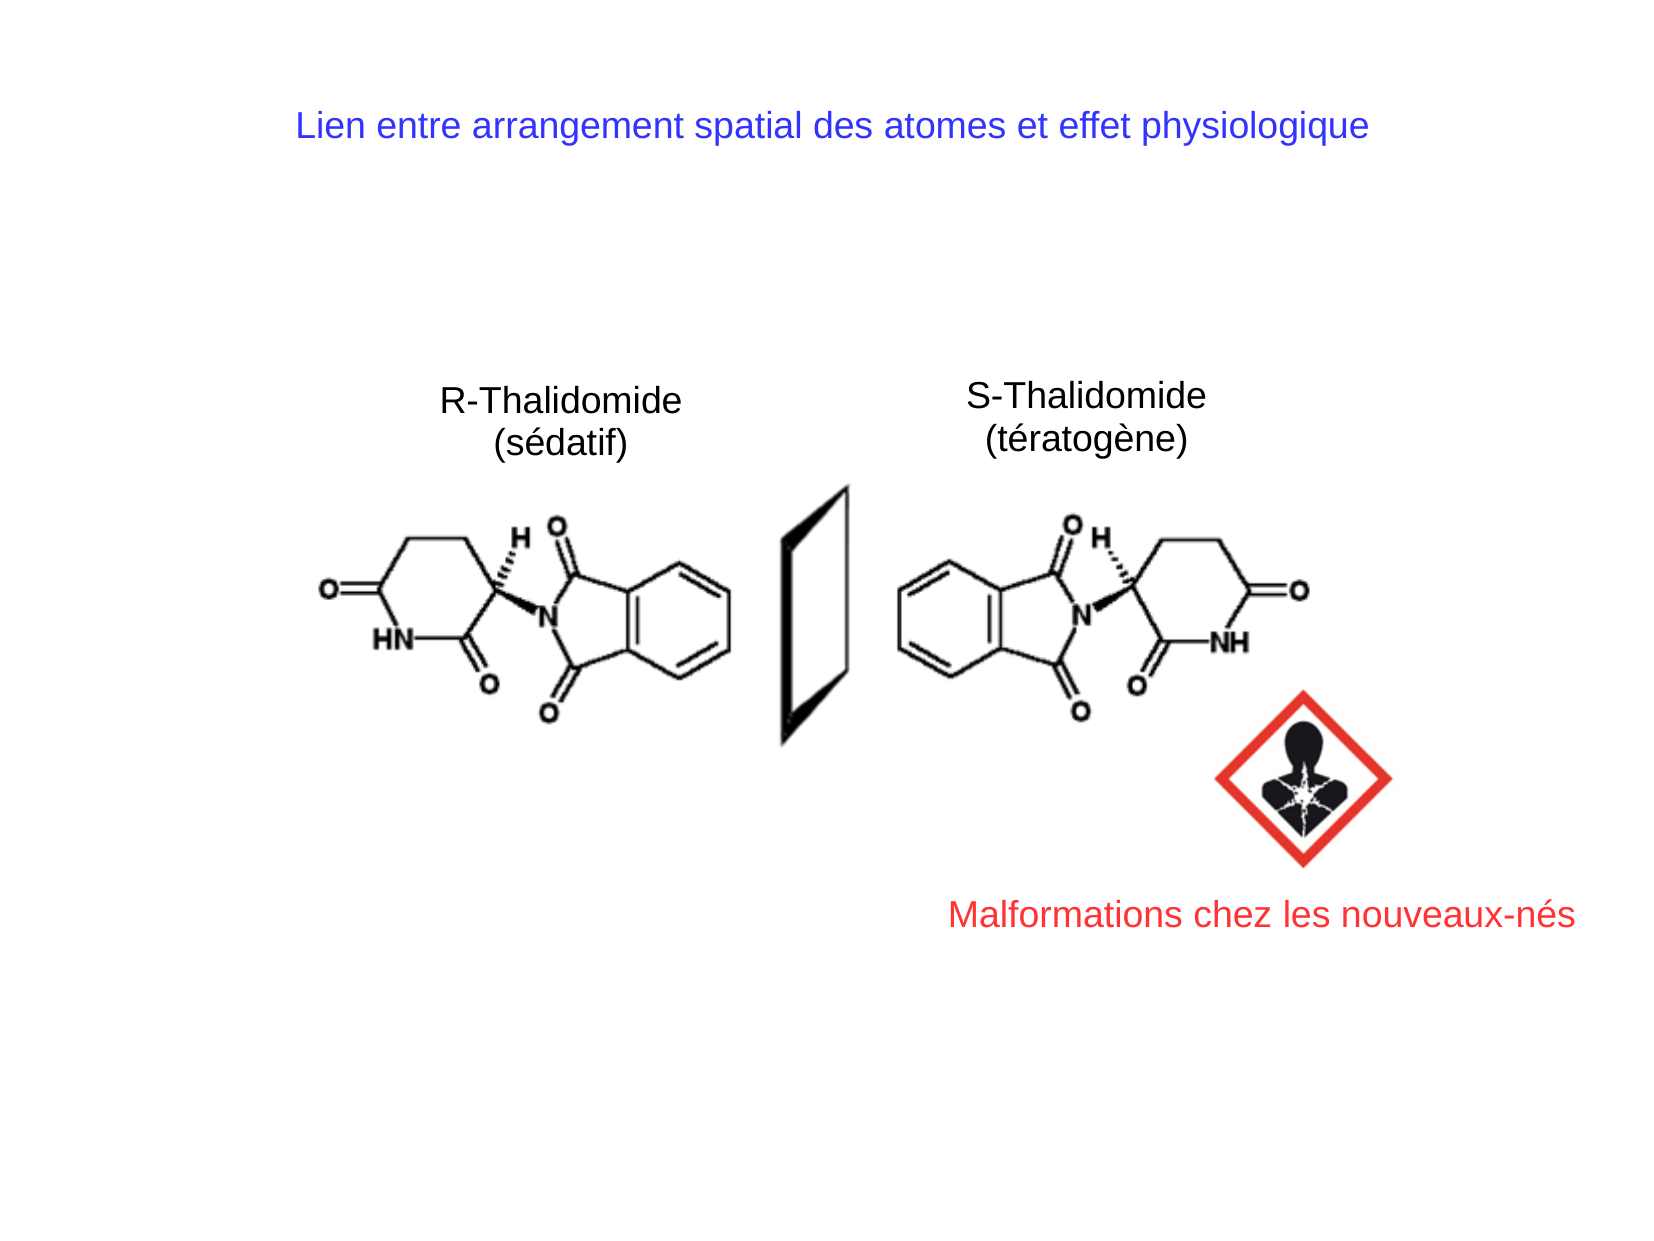

Lien entre arrangement spatial des atomes et effet physiologique
S-Thalidomide (tératogène)
R-Thalidomide (sédatif)
Malformations chez les nouveaux-nés